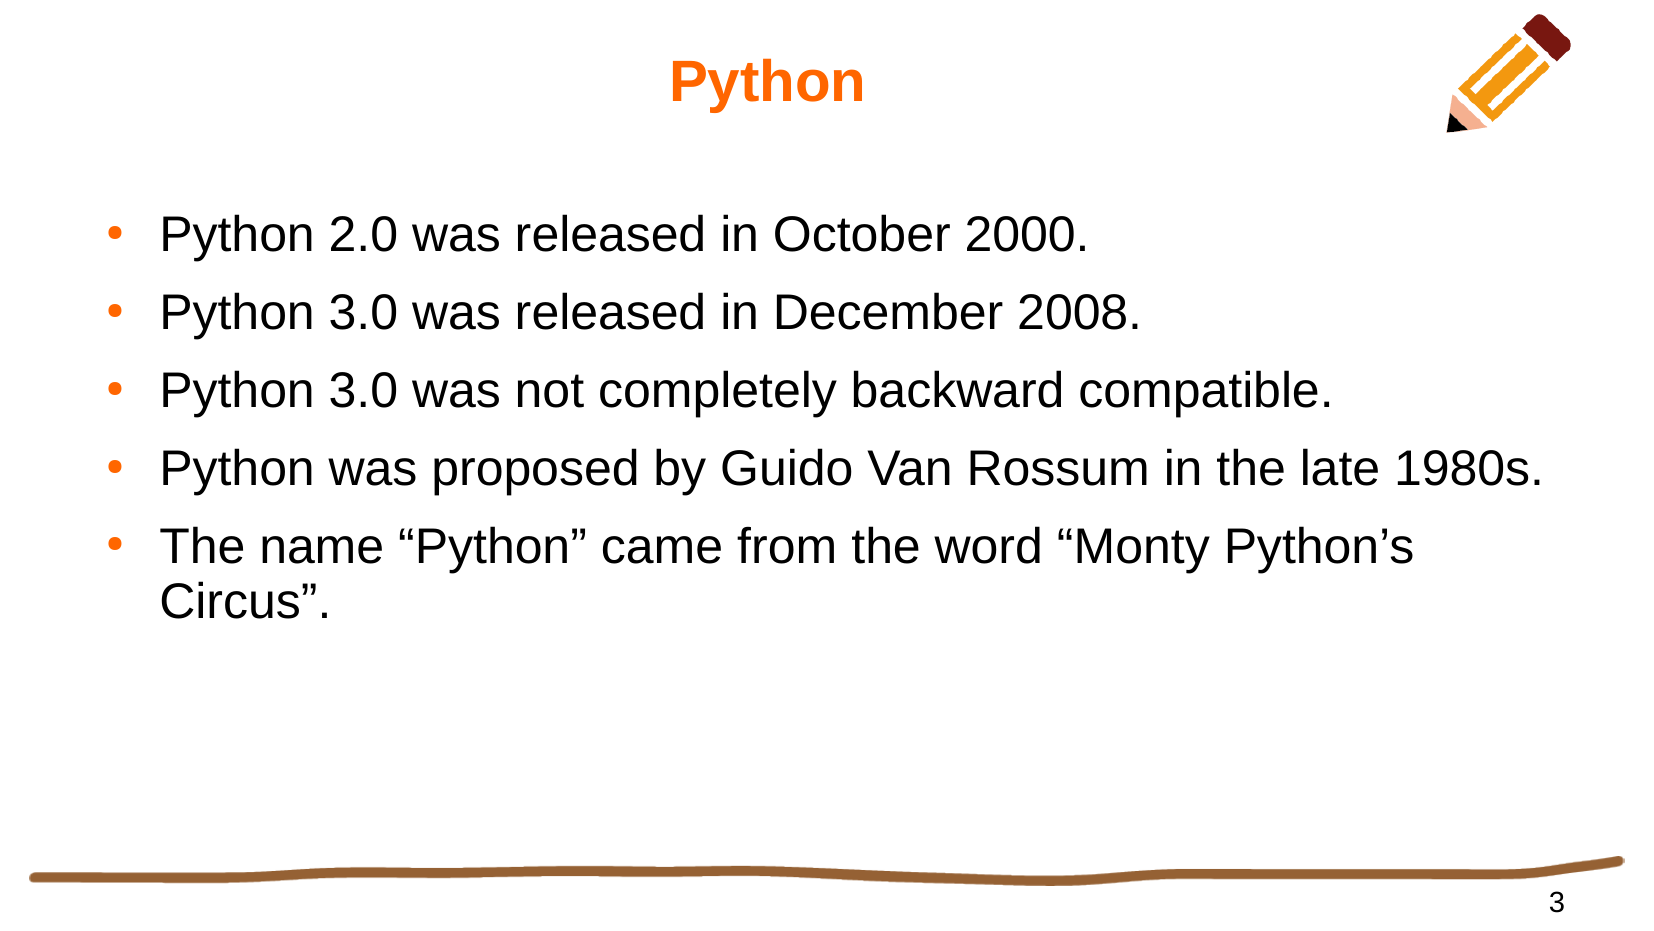

# Python
Python 2.0 was released in October 2000.
Python 3.0 was released in December 2008.
Python 3.0 was not completely backward compatible.
Python was proposed by Guido Van Rossum in the late 1980s.
The name “Python” came from the word “Monty Python’s Circus”.
3